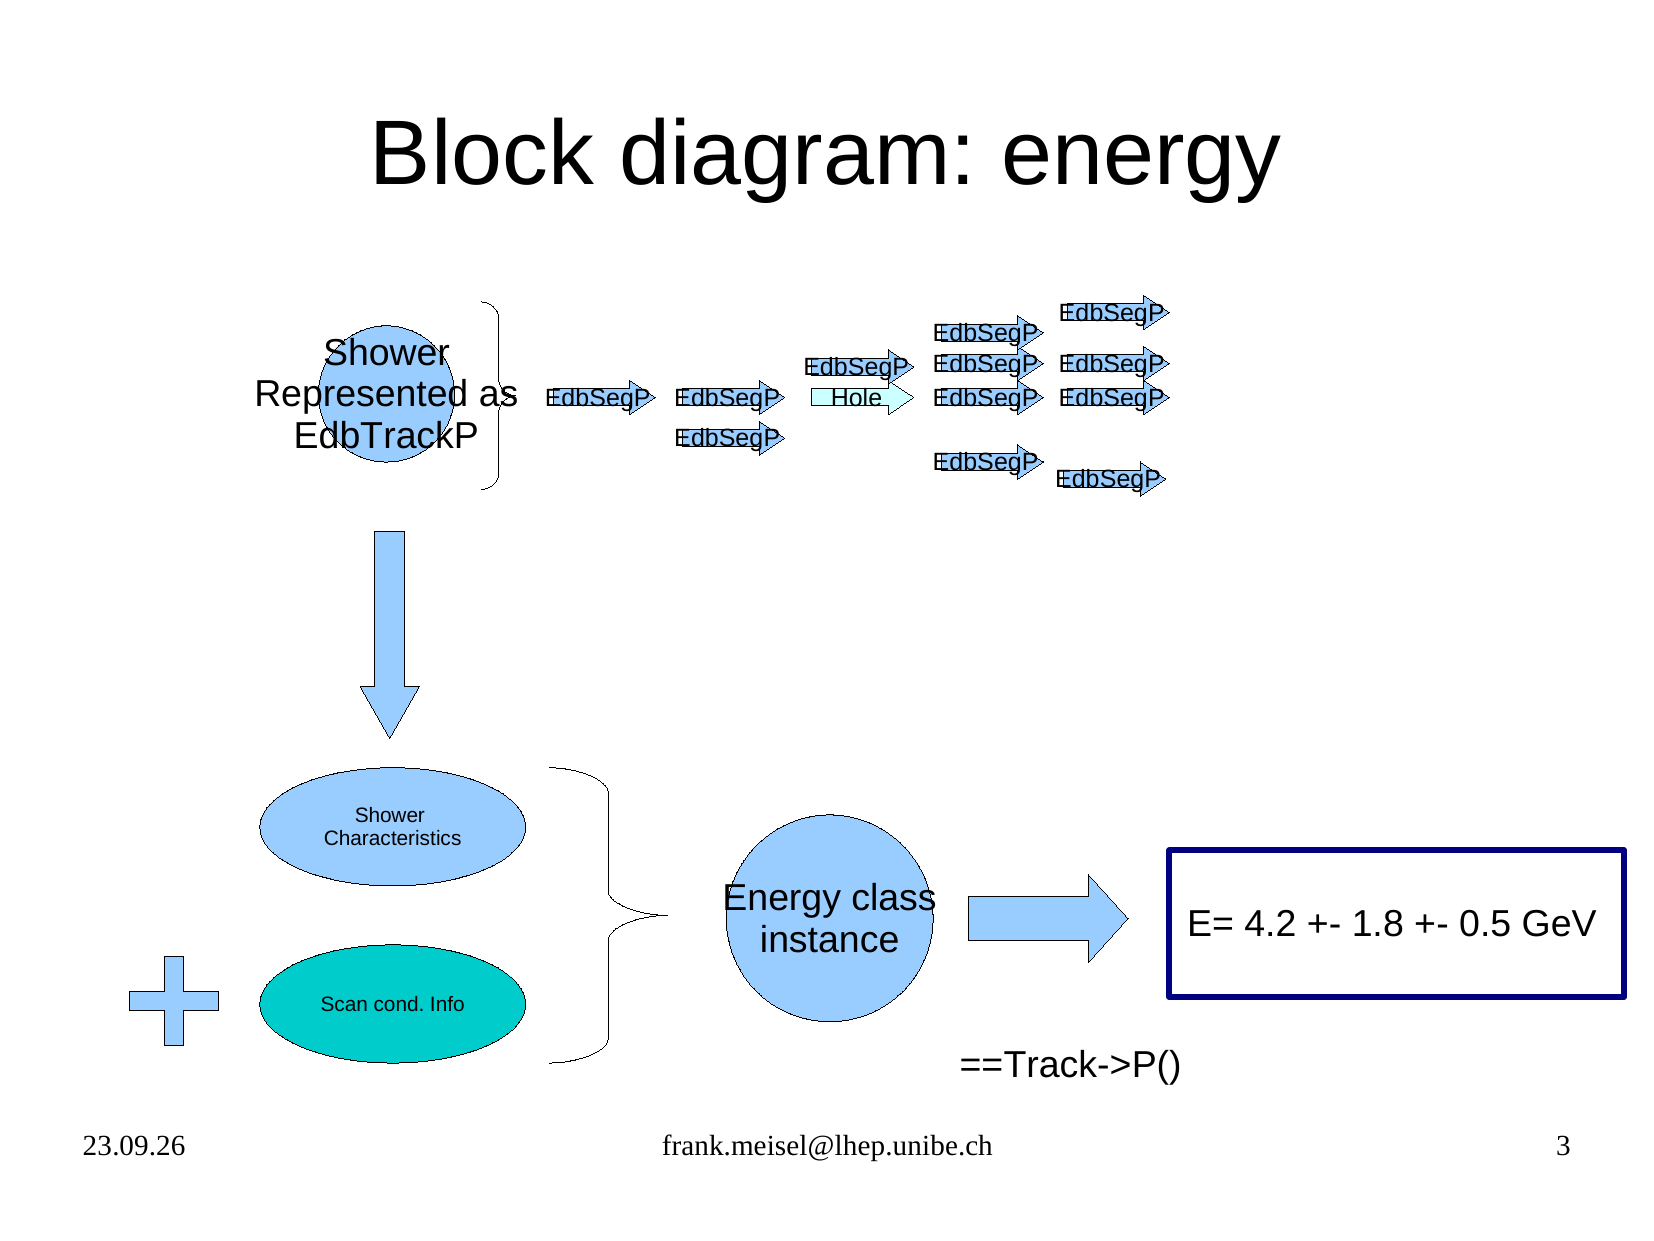

# Block diagram: energy
EdbSegP
EdbSegP
Shower
Represented as
EdbTrackP
EdbSegP
EdbSegP
EdbSegP
EdbSegP
EdbSegP
Hole
EdbSegP
EdbSegP
EdbSegP
EdbSegP
EdbSegP
Shower
Characteristics
Energy class
instance
E= 4.2 +- 1.8 +- 0.5 GeV
Scan cond. Info
==Track->P()
frank.meisel@lhep.unibe.ch
3